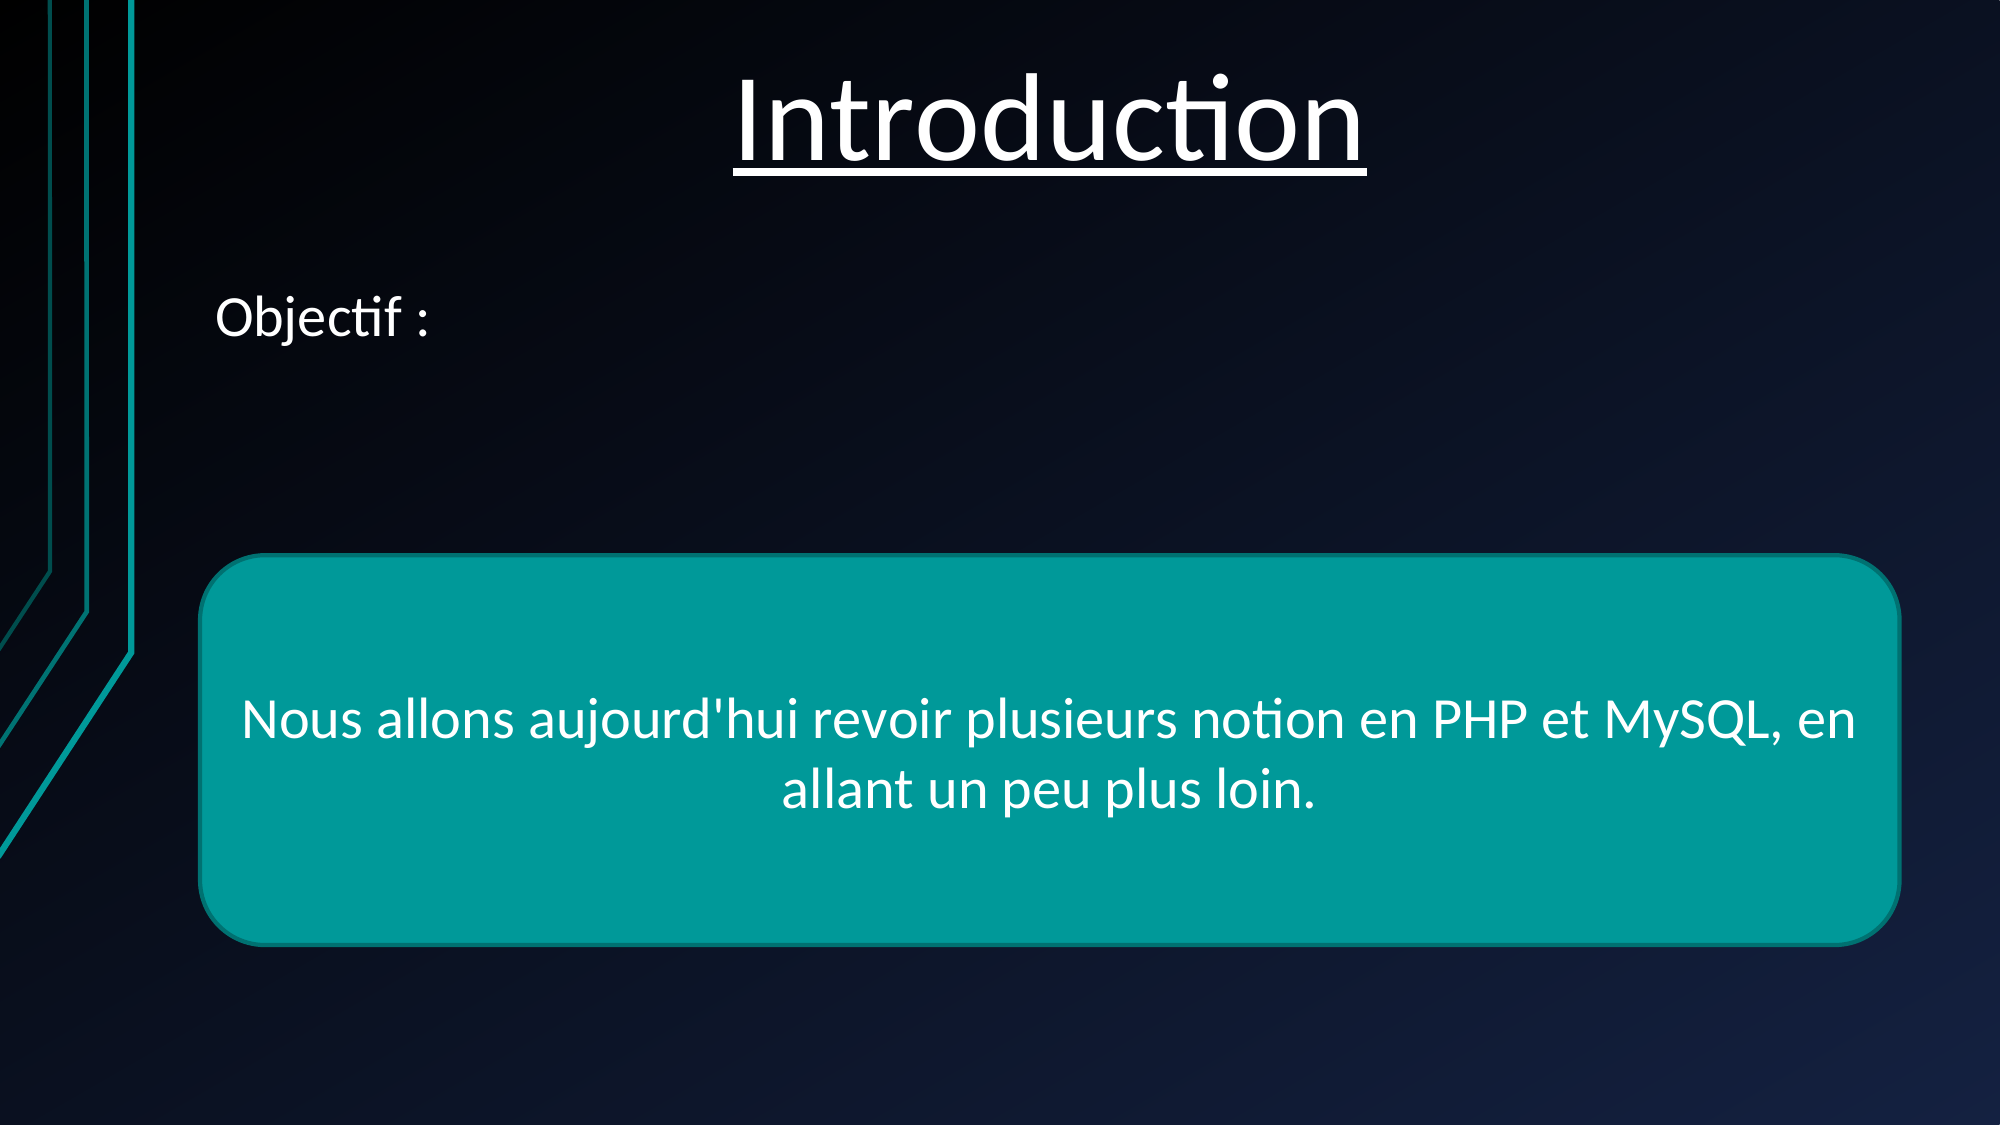

Introduction
Objectif :
Nous allons aujourd'hui revoir plusieurs notion en PHP et MySQL, en allant un peu plus loin.